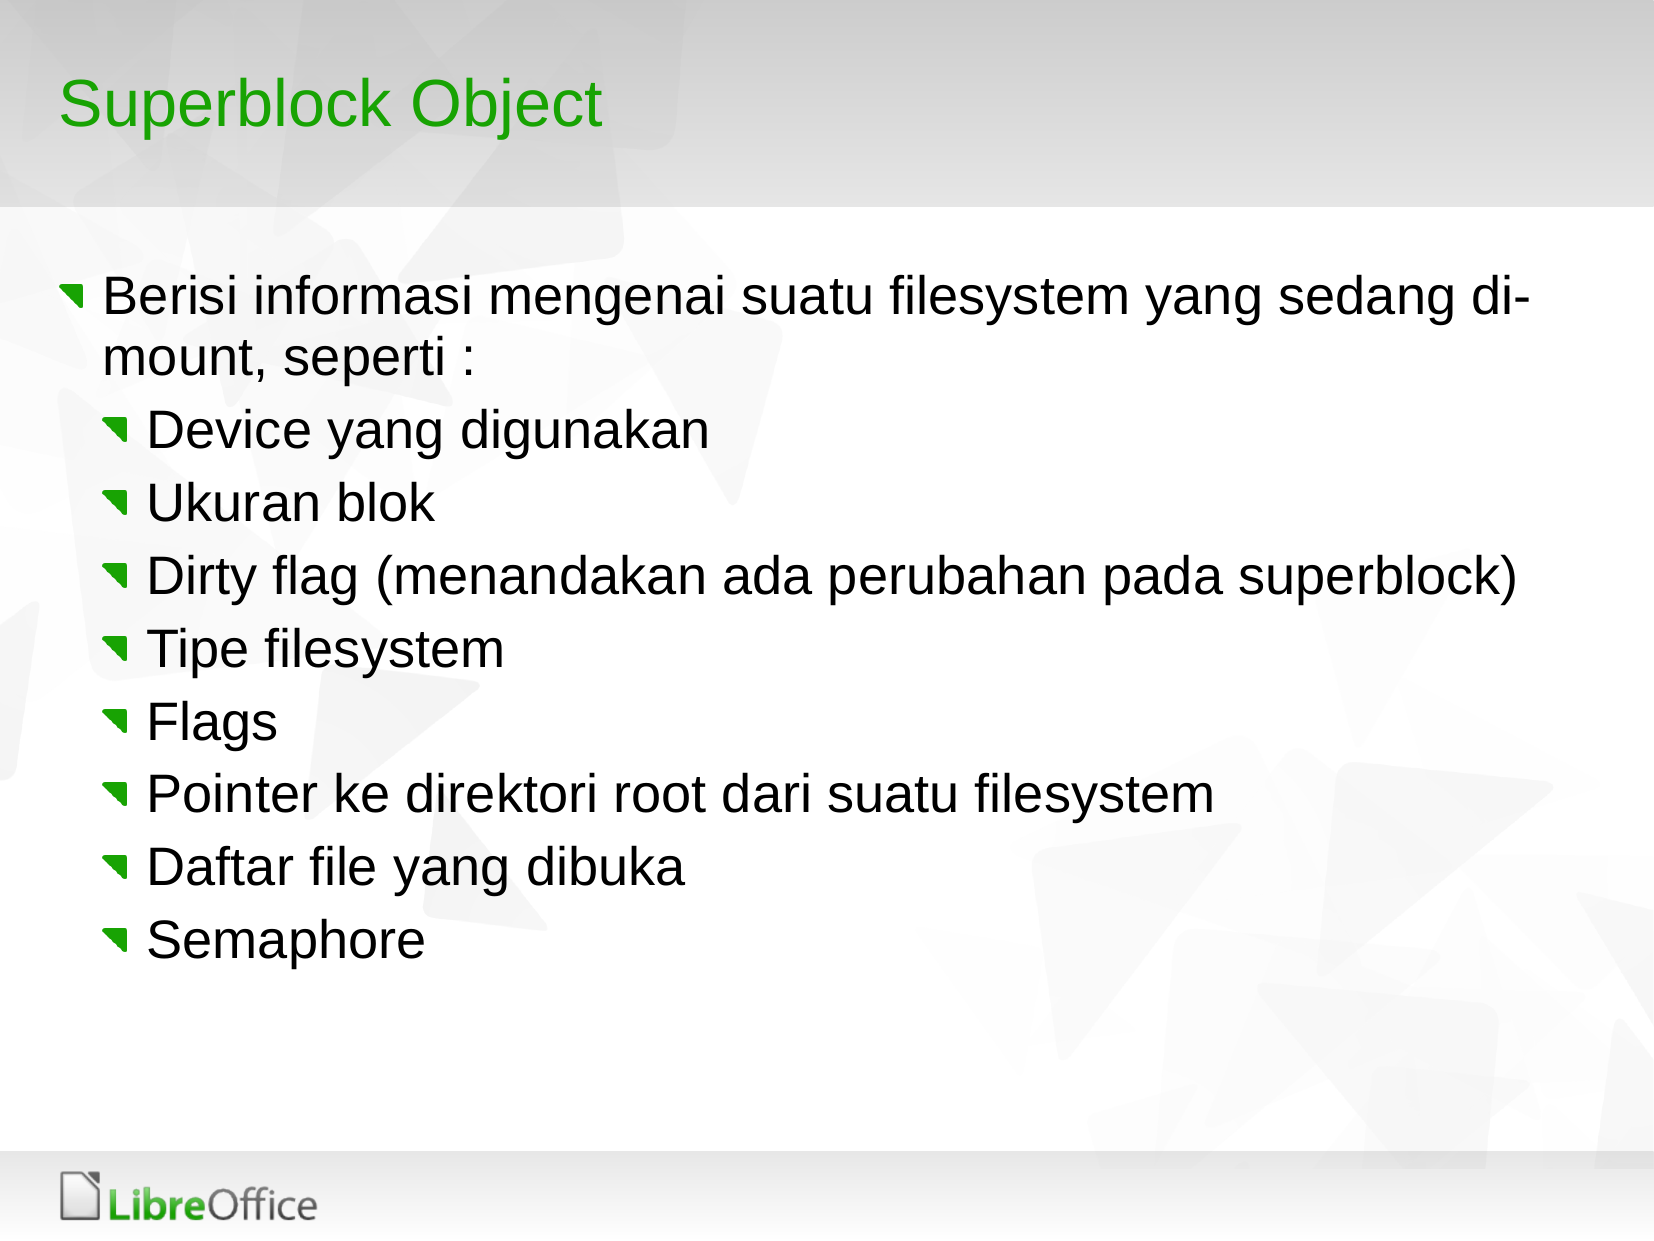

# Superblock Object
Berisi informasi mengenai suatu filesystem yang sedang di-mount, seperti :
Device yang digunakan
Ukuran blok
Dirty flag (menandakan ada perubahan pada superblock)
Tipe filesystem
Flags
Pointer ke direktori root dari suatu filesystem
Daftar file yang dibuka
Semaphore